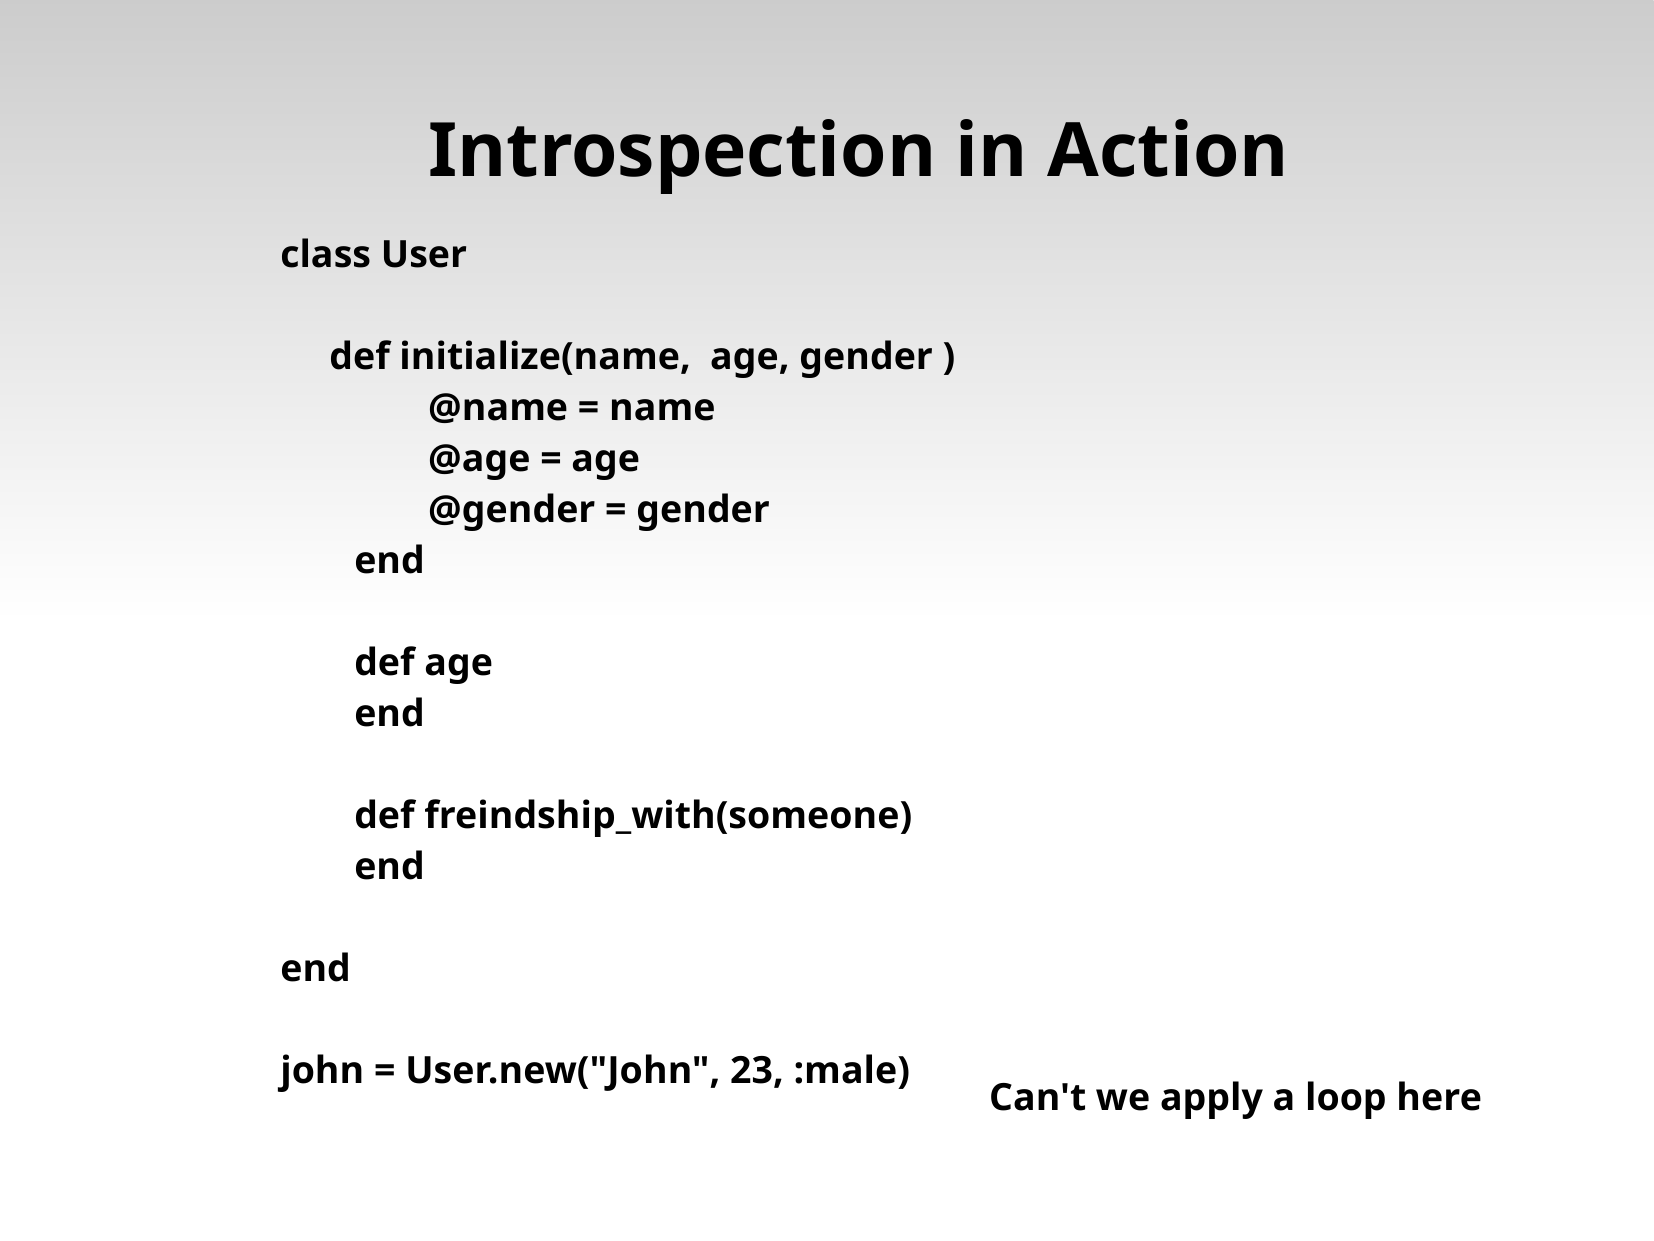

Introspection in Action
class User
 def initialize(name, age, gender )
		@name = name
		@age = age
		@gender = gender
	end
	def age
	end
	def freindship_with(someone)
	end
end
john = User.new("John", 23, :male)
Can't we apply a loop here